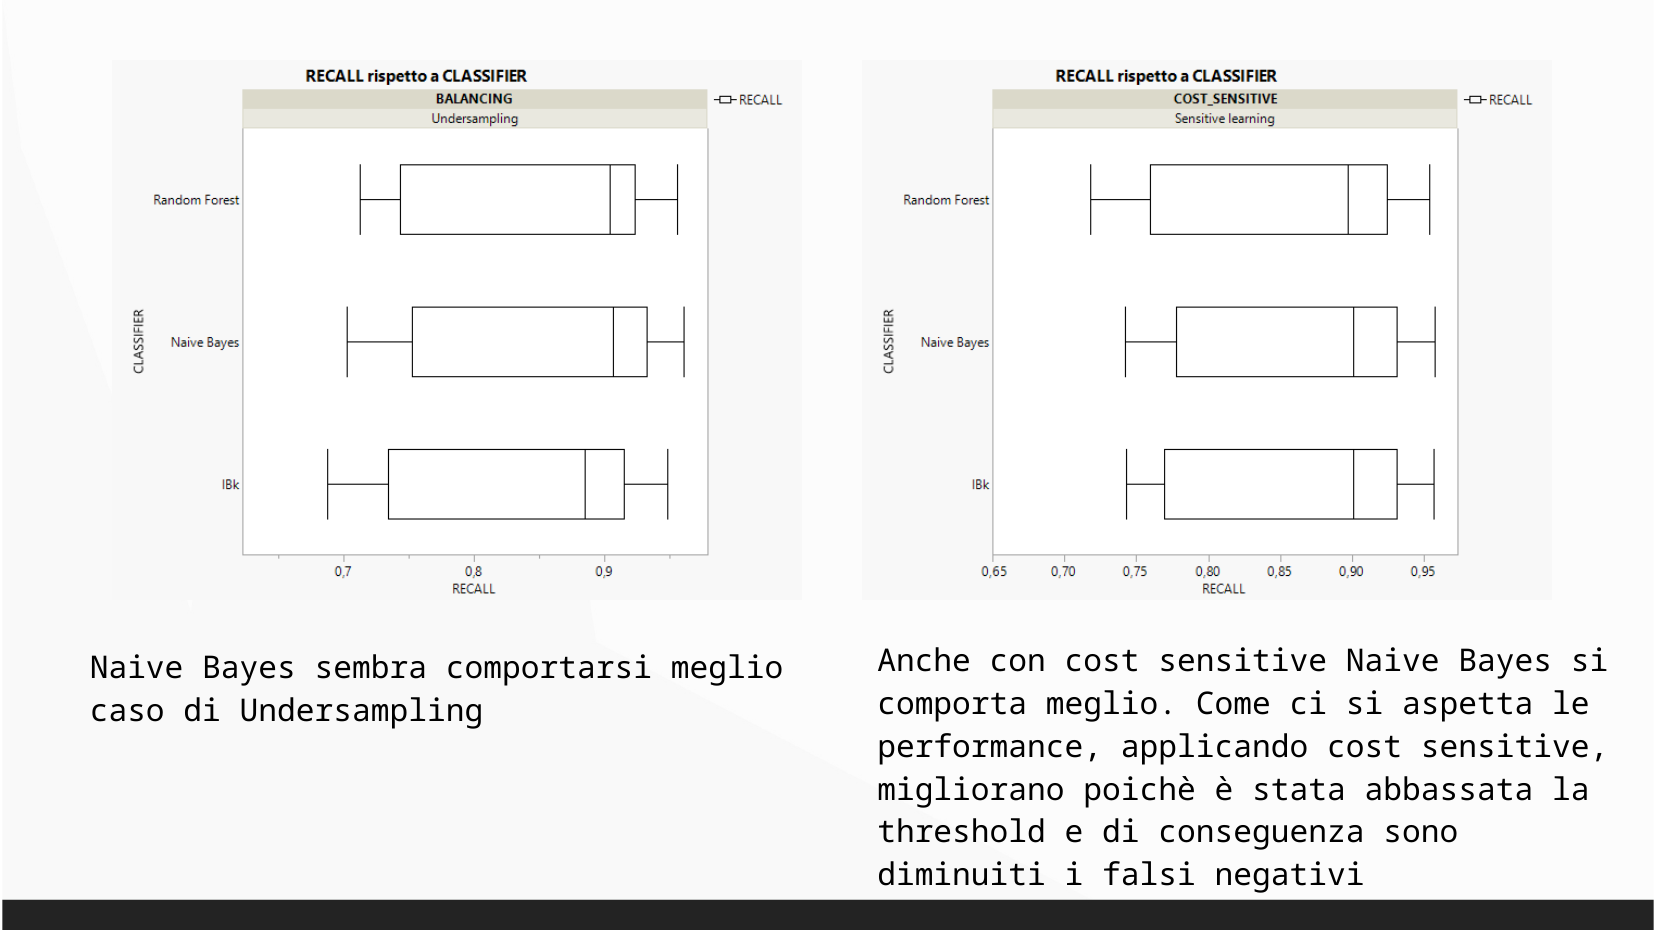

Anche con cost sensitive Naive Bayes si comporta meglio. Come ci si aspetta le performance, applicando cost sensitive, migliorano poichè è stata abbassata la threshold e di conseguenza sono diminuiti i falsi negativi
Naive Bayes sembra comportarsi meglio caso di Undersampling